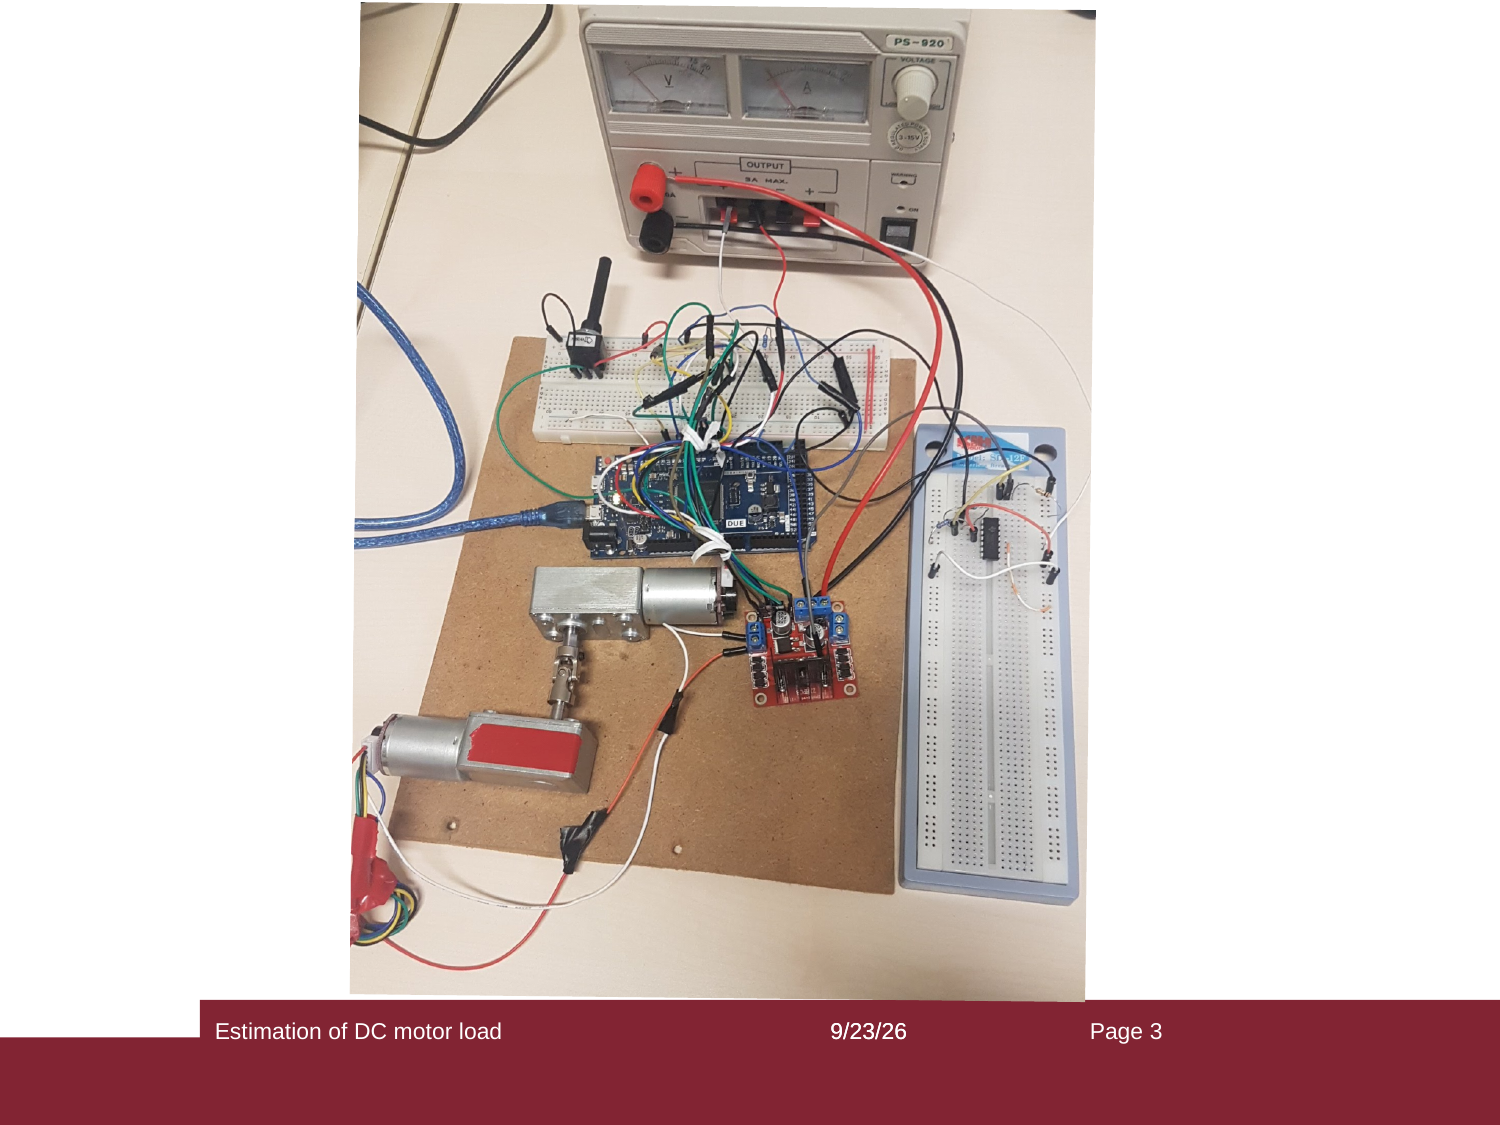

Estimation of DC motor load
Page 3